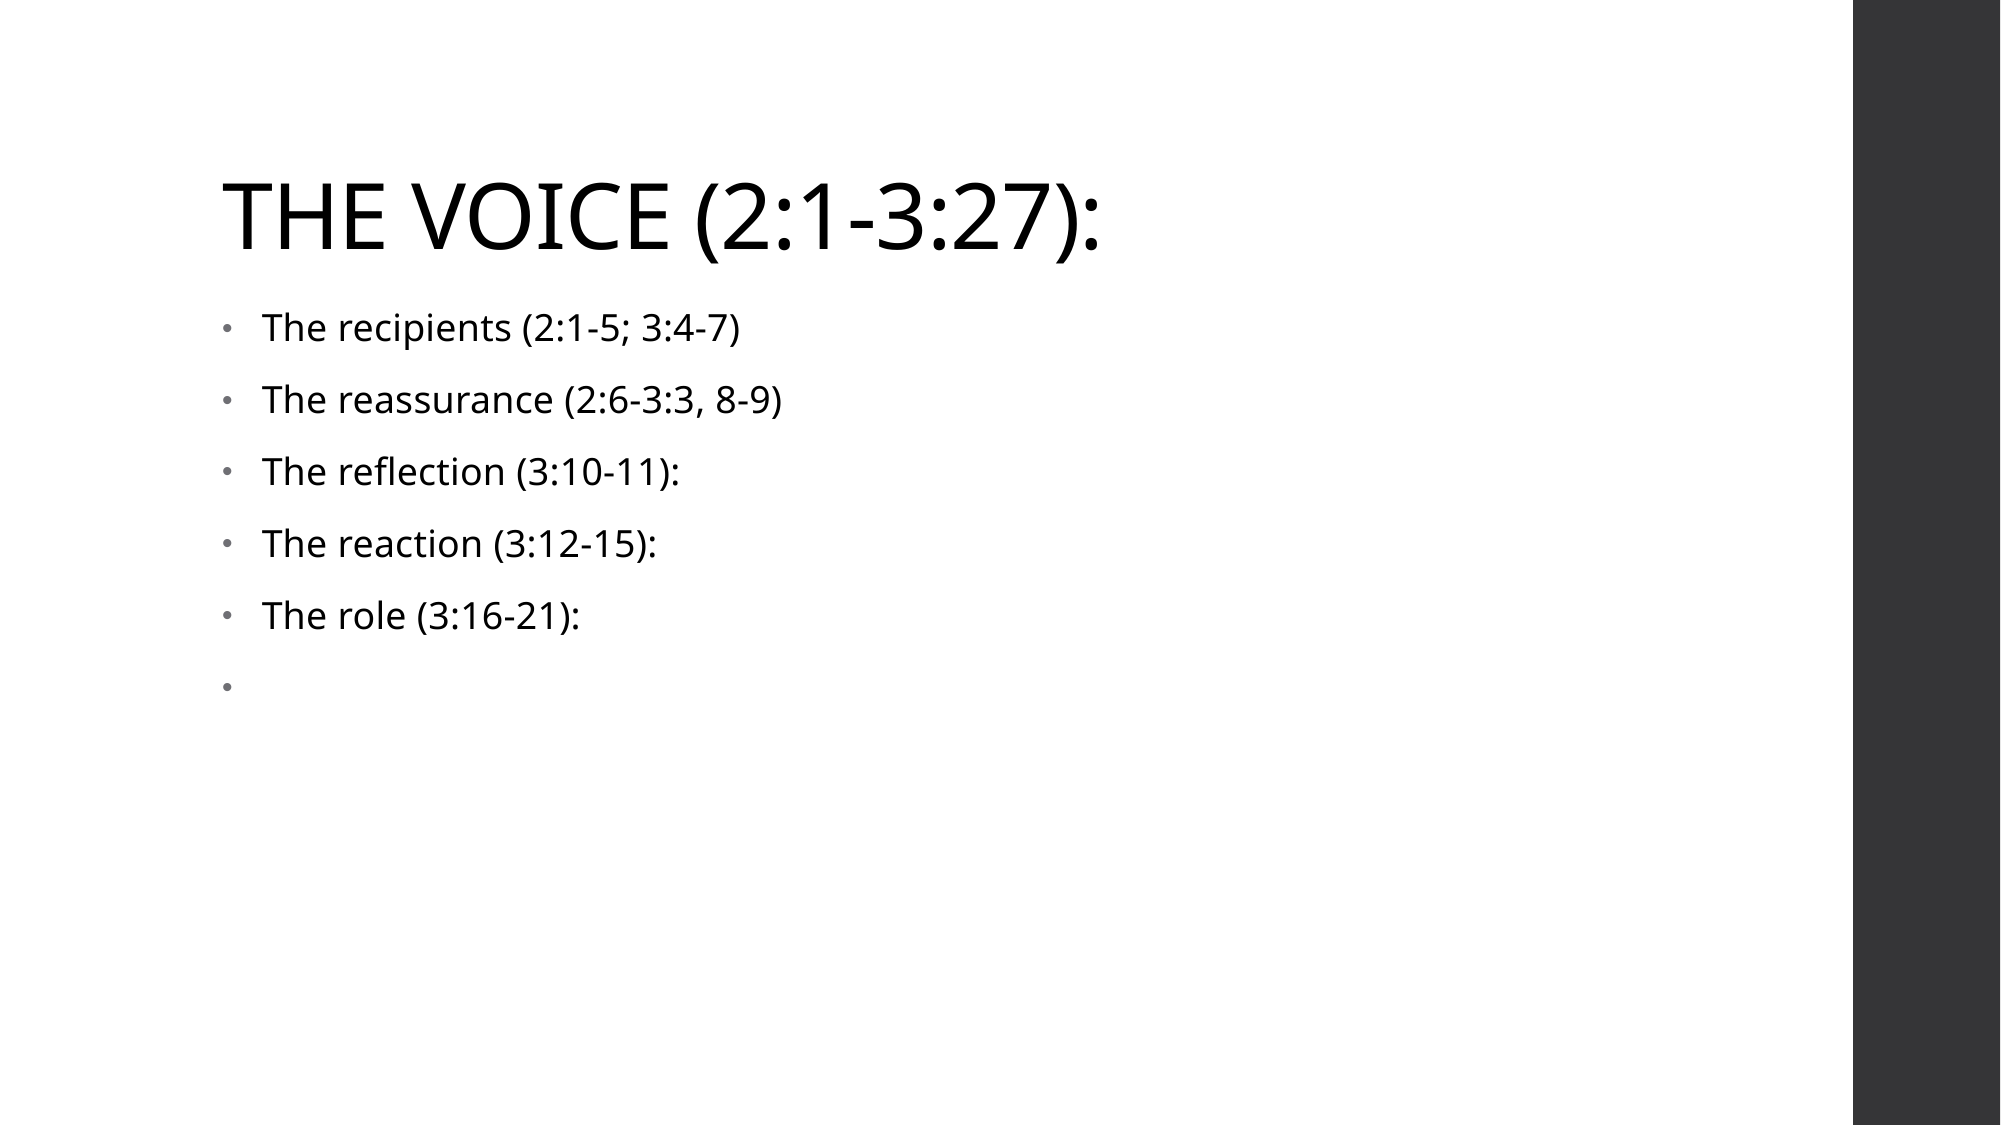

# THE VOICE (2:1-3:27):
 The recipients (2:1-5; 3:4-7)
 The reassurance (2:6-3:3, 8-9)
 The reflection (3:10-11):
 The reaction (3:12-15):
 The role (3:16-21):